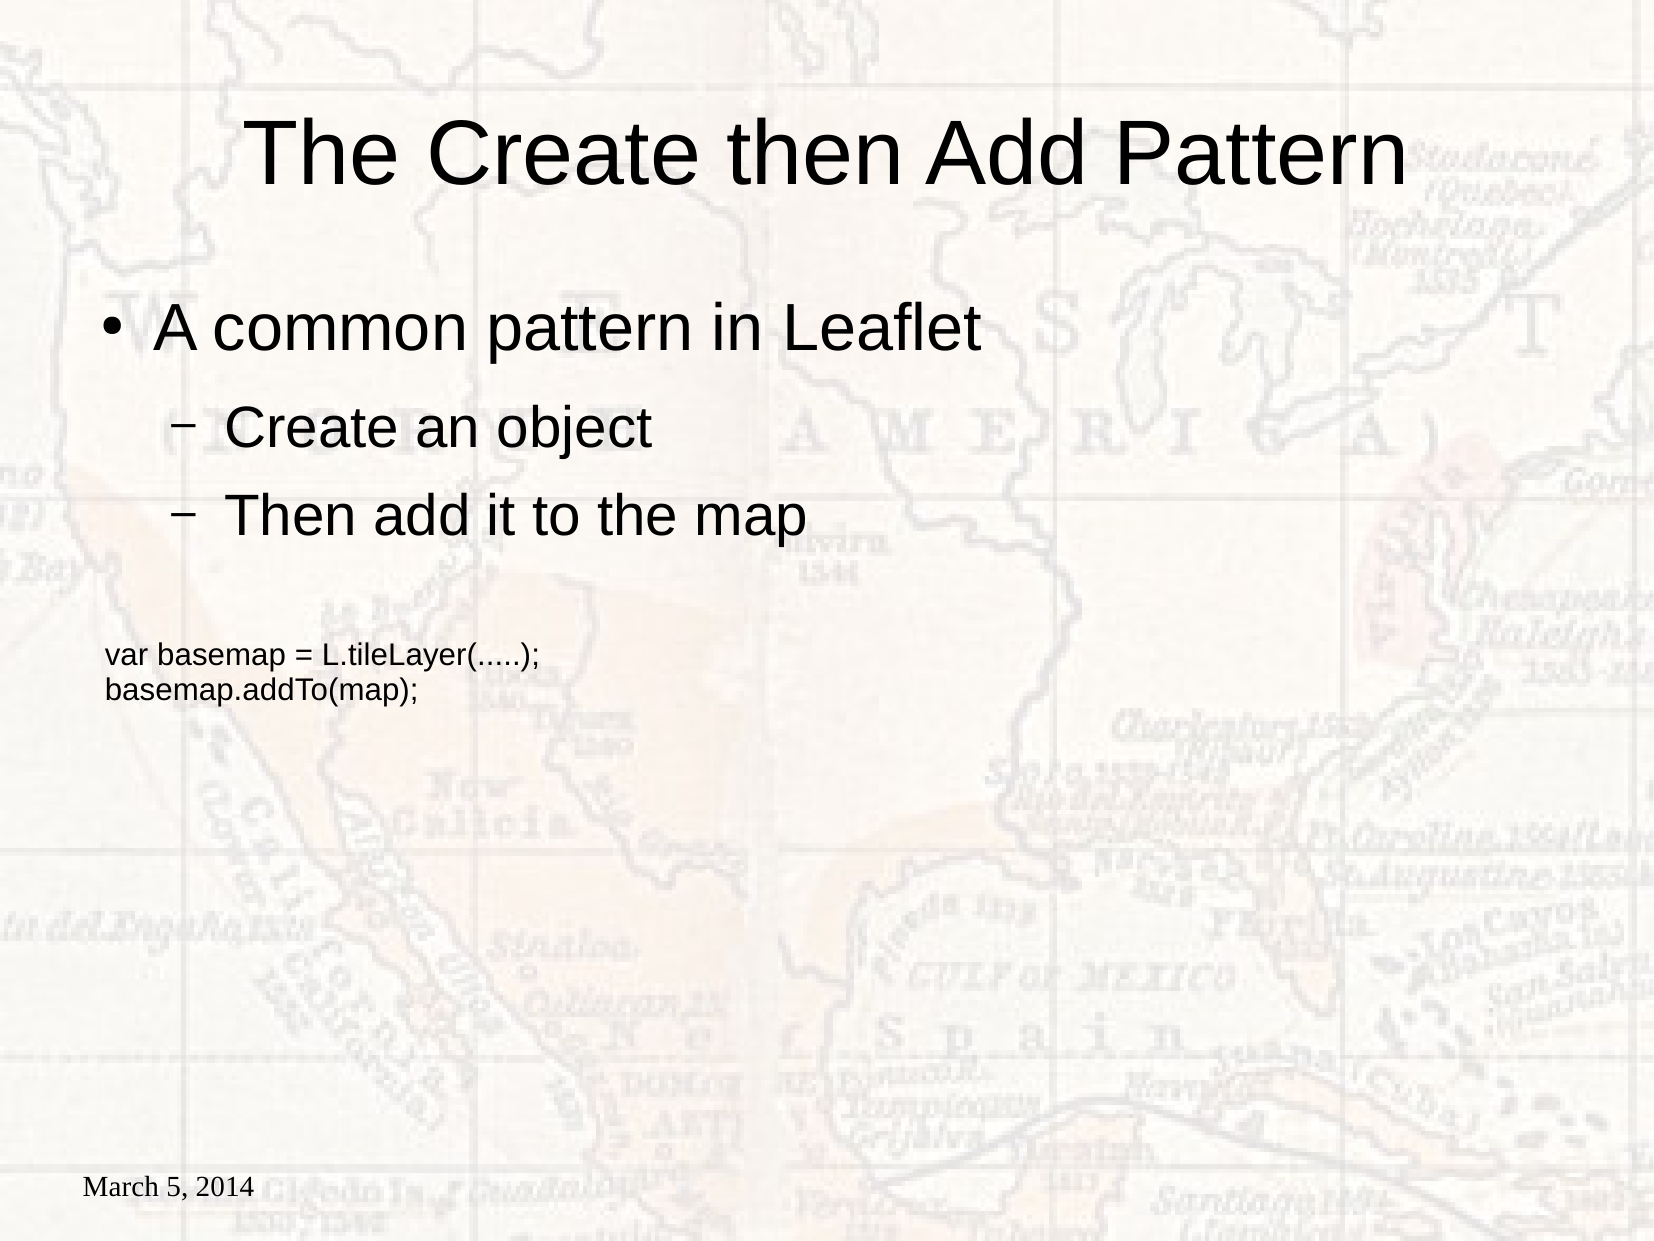

# The Create then Add Pattern
A common pattern in Leaflet
Create an object
Then add it to the map
var basemap = L.tileLayer(.....);
basemap.addTo(map);